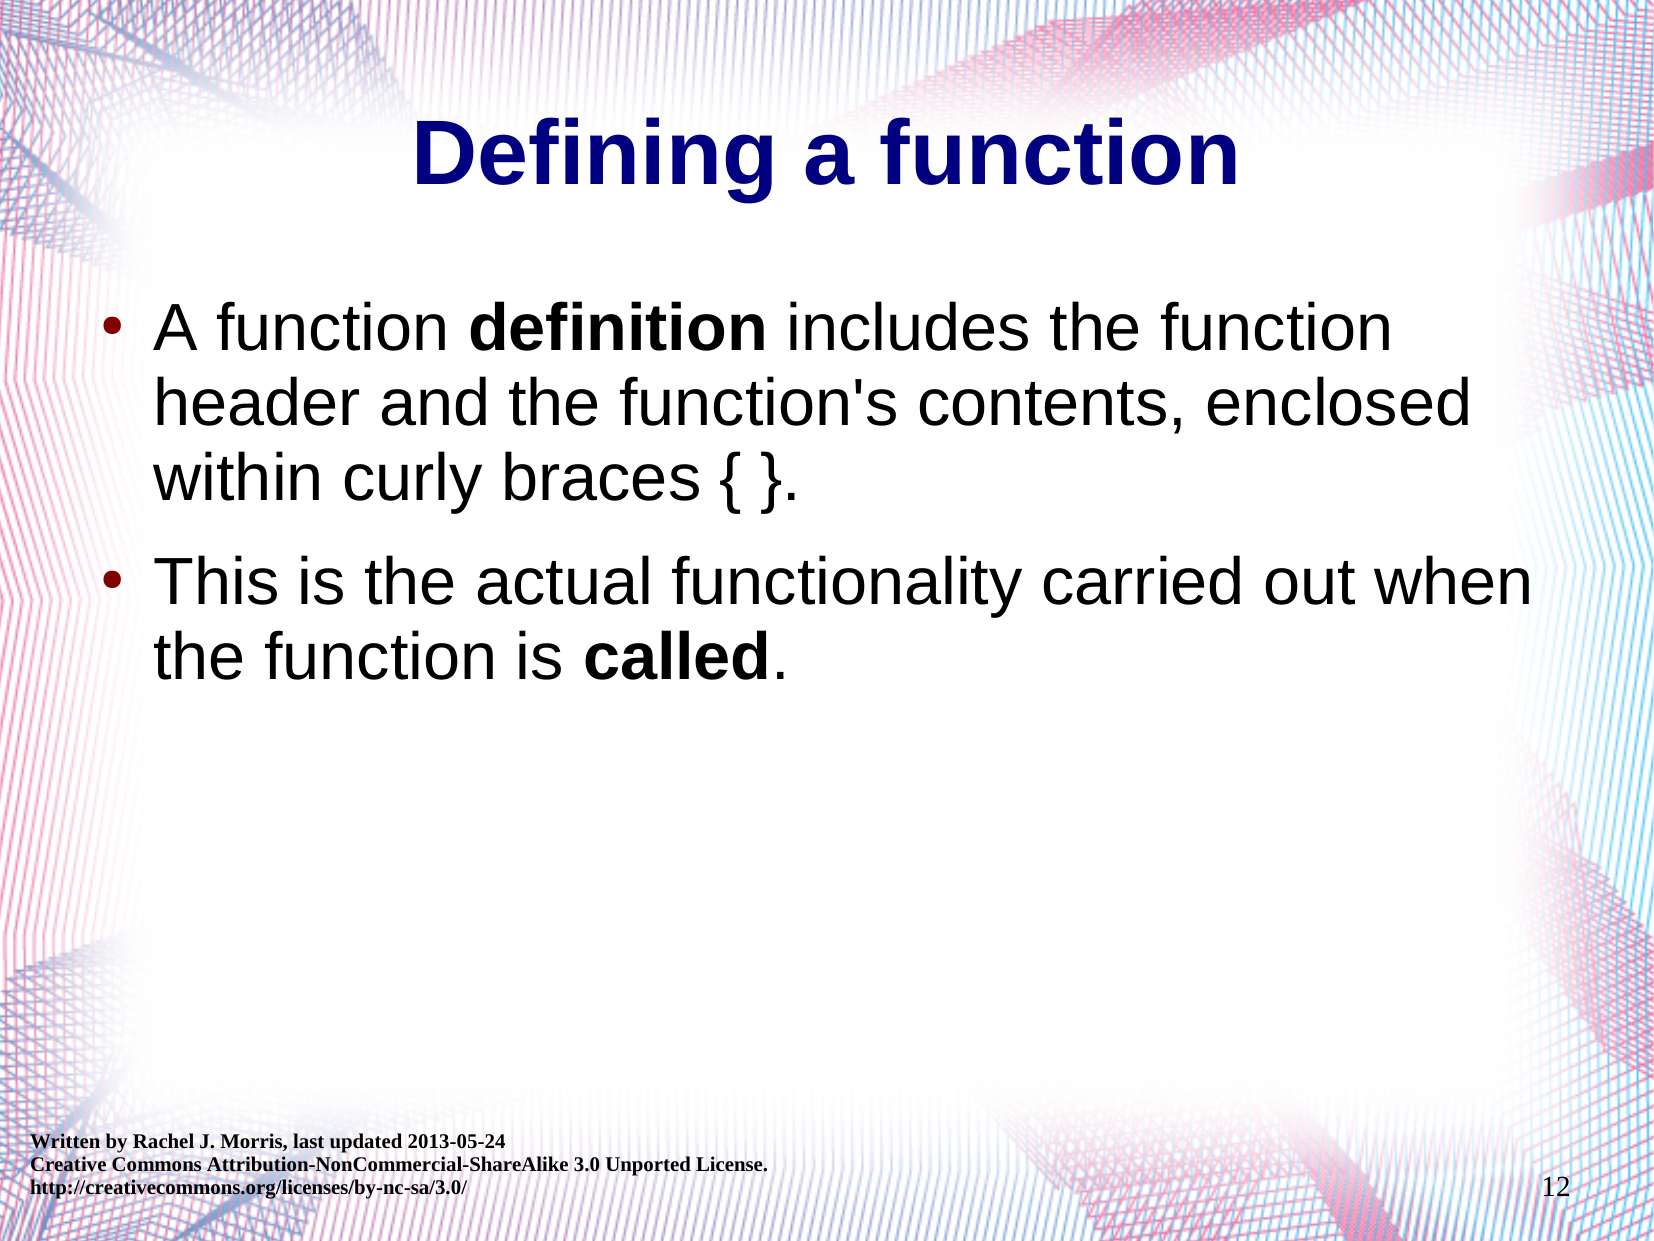

# Defining a function
A function definition includes the function header and the function's contents, enclosed within curly braces { }.
This is the actual functionality carried out when the function is called.
12